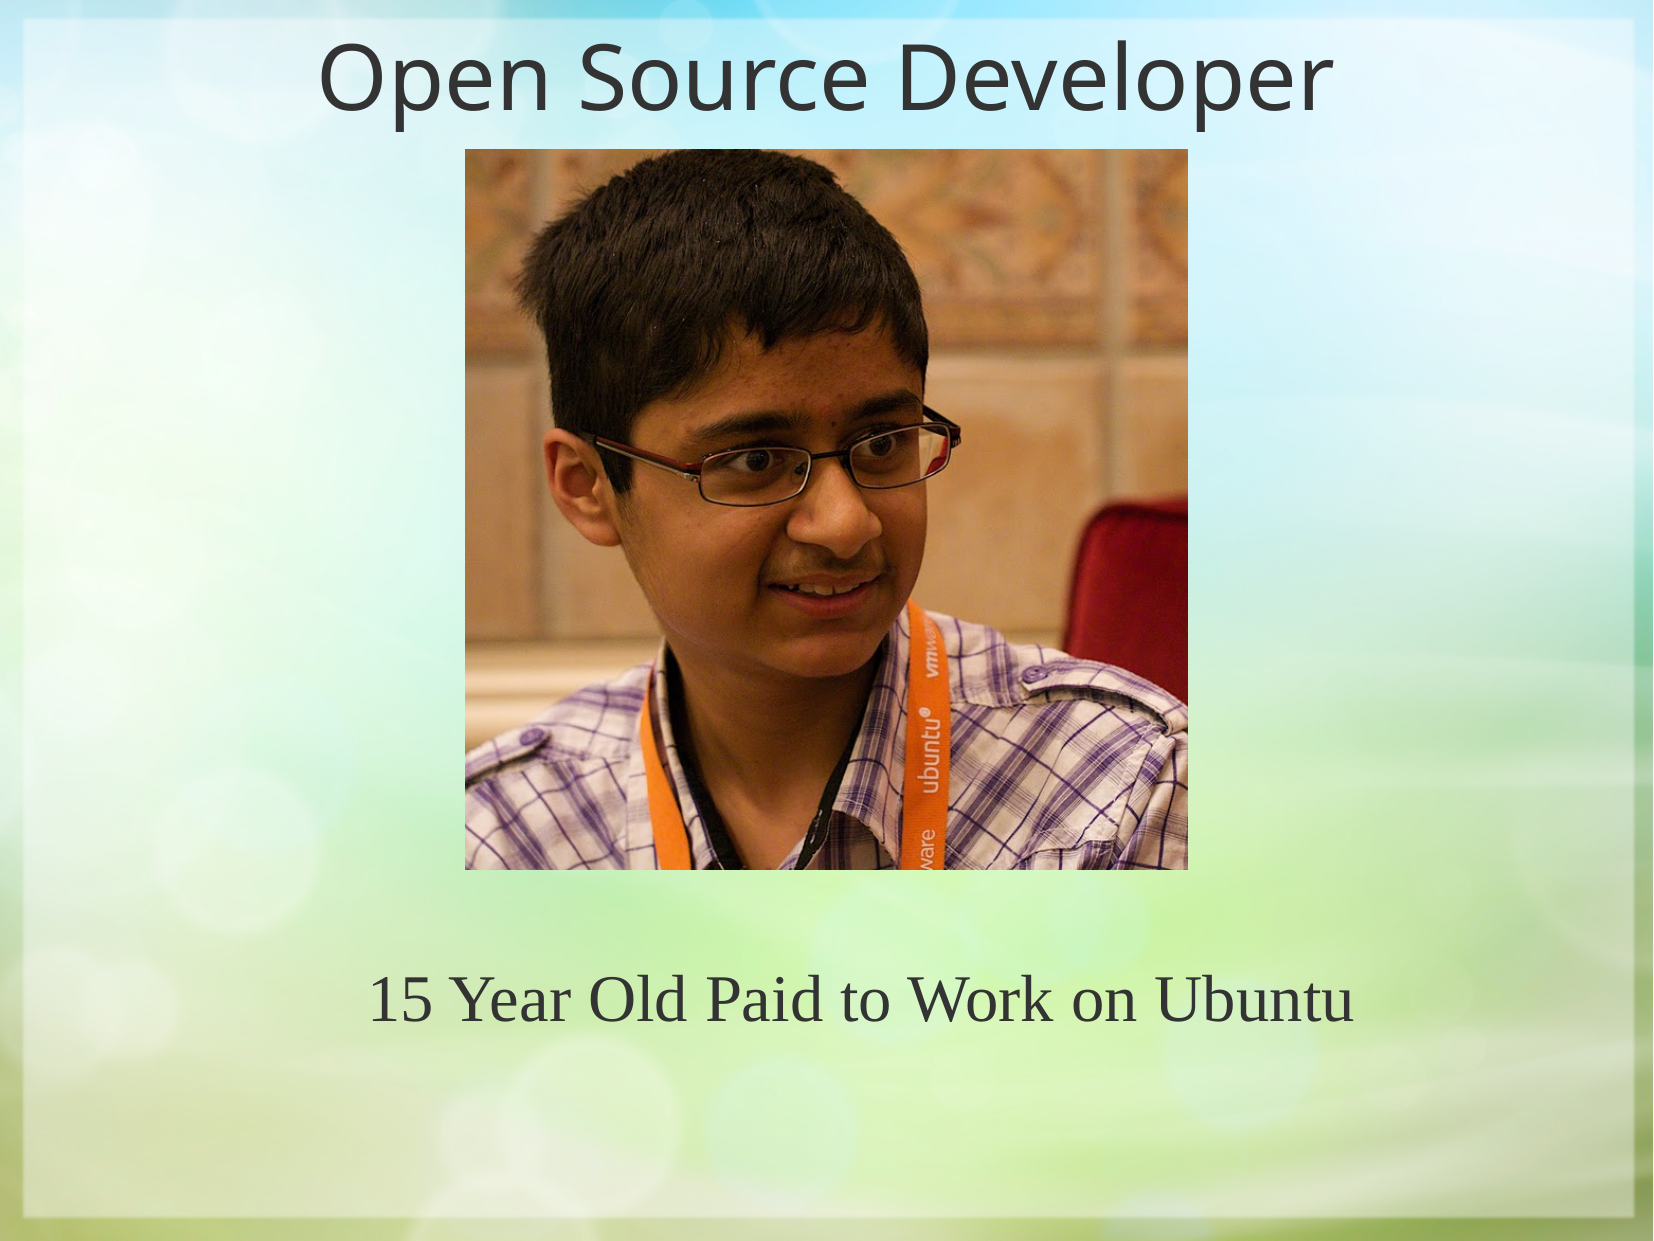

# Open Source Developer
15 Year Old Paid to Work on Ubuntu